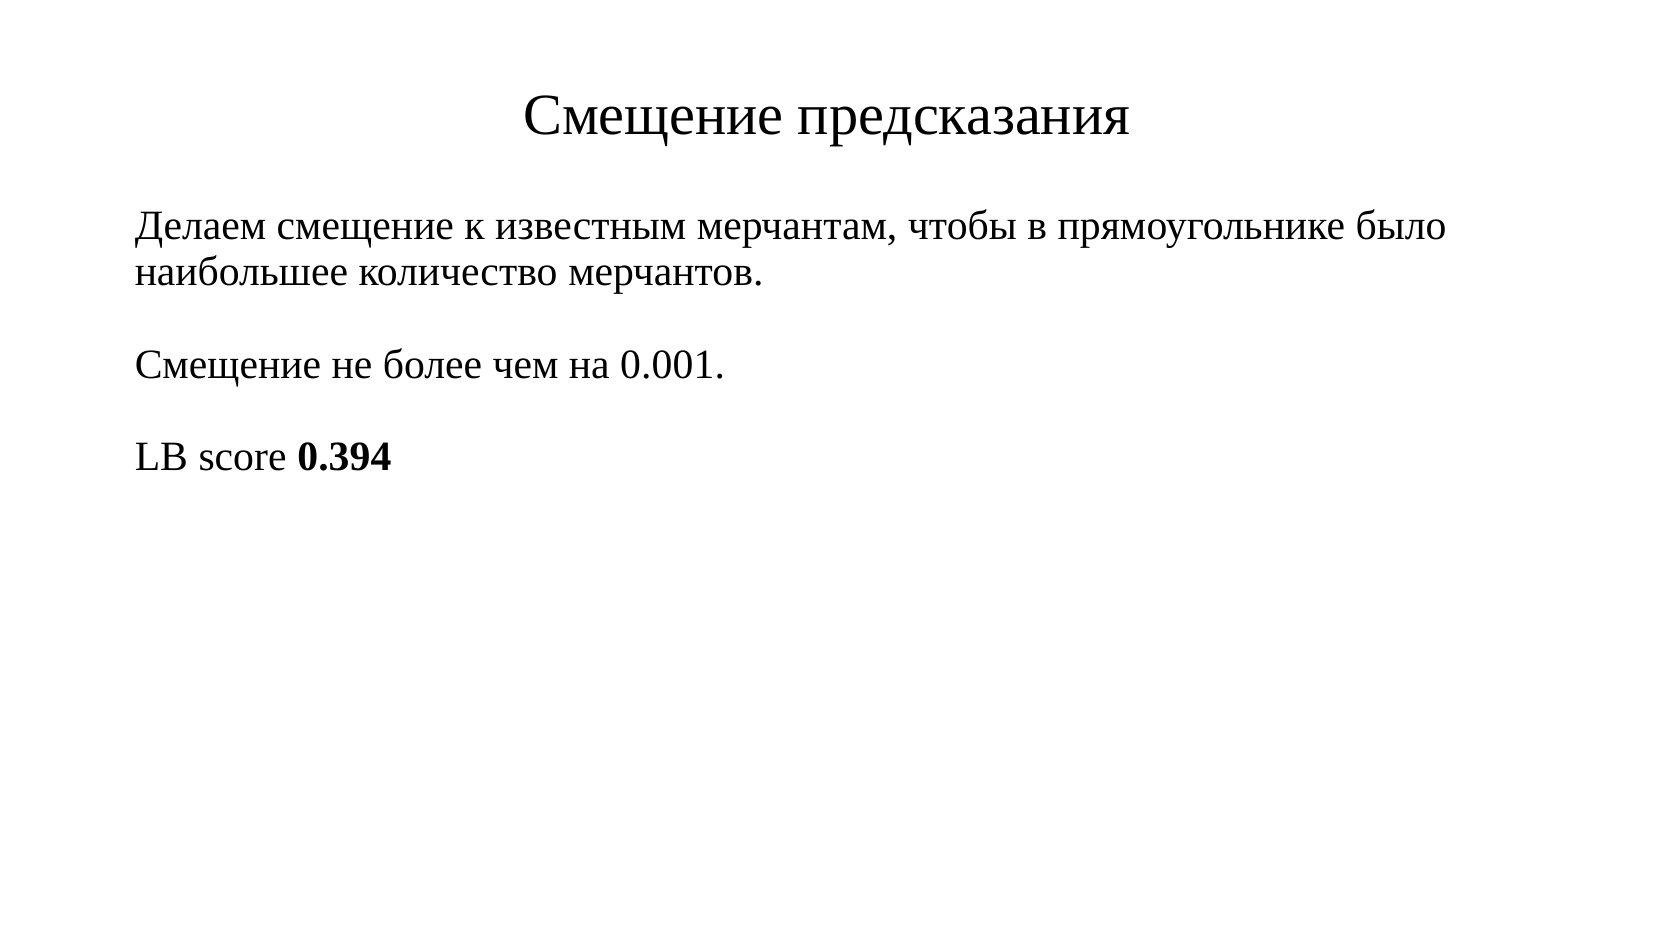

Смещение предсказания
Делаем смещение к известным мерчантам, чтобы в прямоугольнике было
наибольшее количество мерчантов.
Смещение не более чем на 0.001.
LB score 0.394